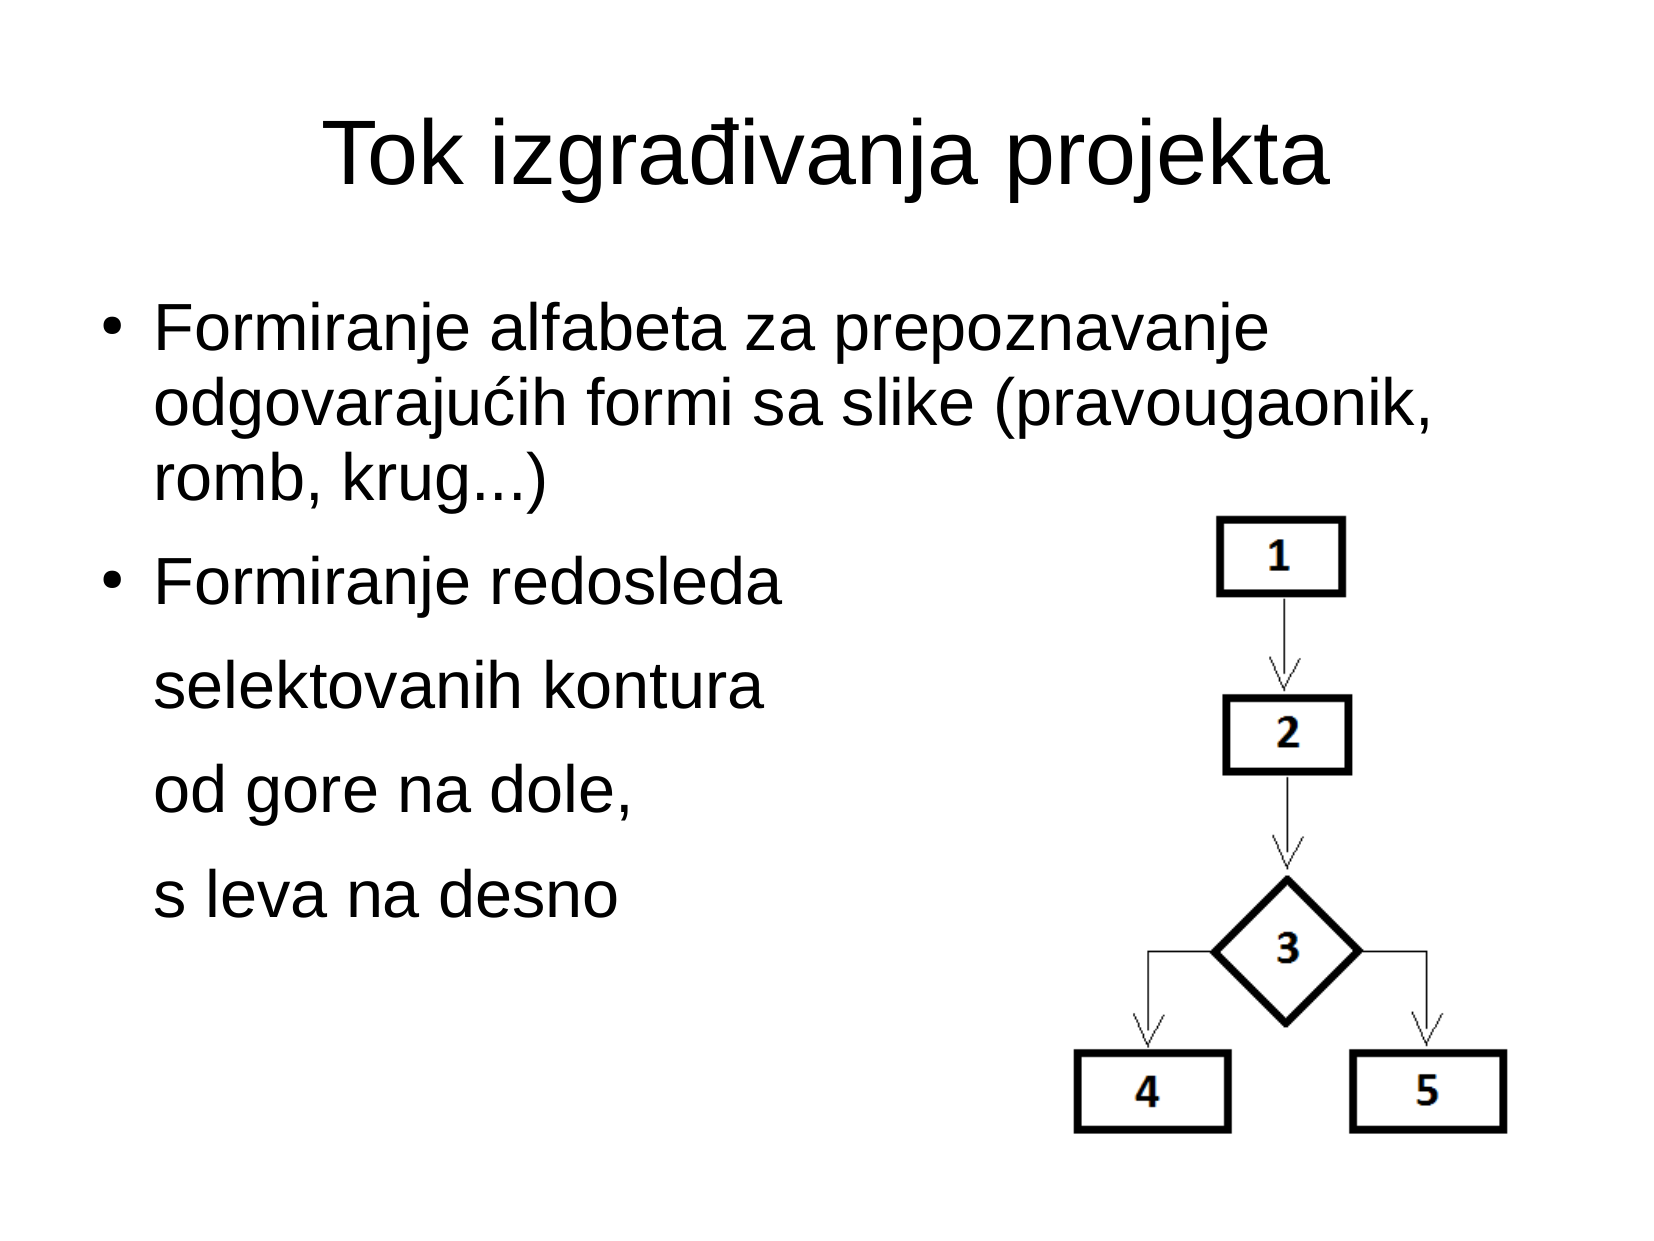

# Tok izgrađivanja projekta
Formiranje alfabeta za prepoznavanje odgovarajućih formi sa slike (pravougaonik, romb, krug...)
Formiranje redosleda
selektovanih kontura
od gore na dole,
s leva na desno